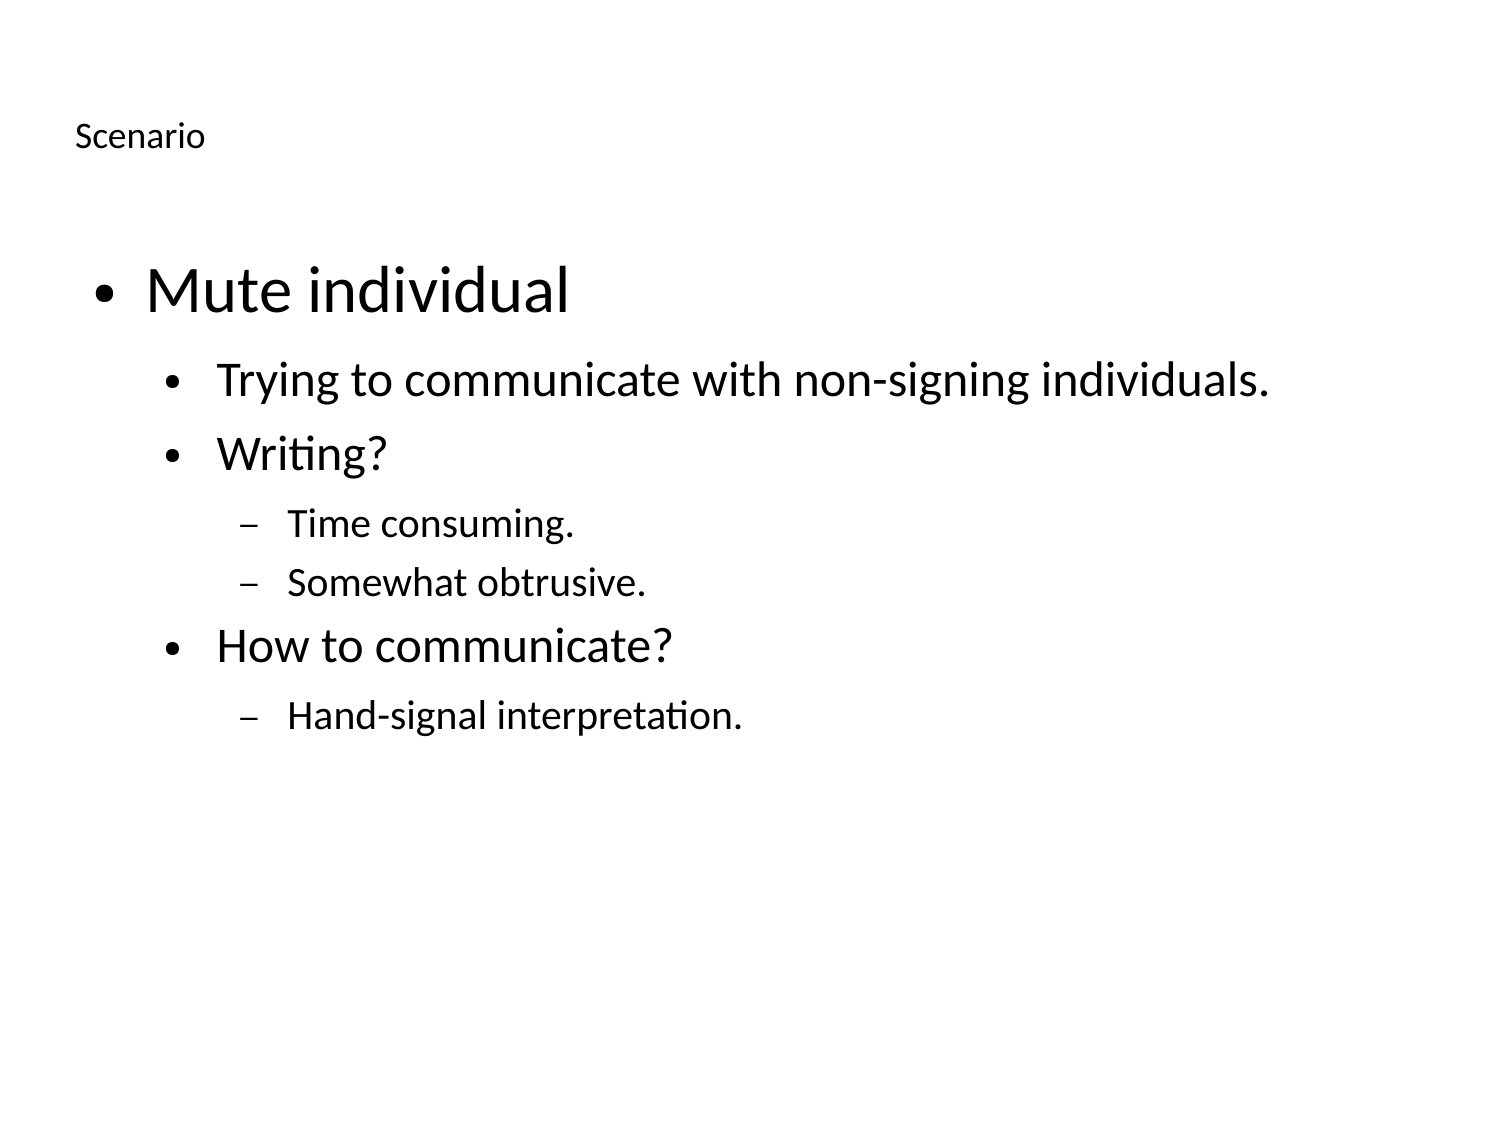

# Scenario
Mute individual
Trying to communicate with non-signing individuals.
Writing?
Time consuming.
Somewhat obtrusive.
How to communicate?
Hand-signal interpretation.